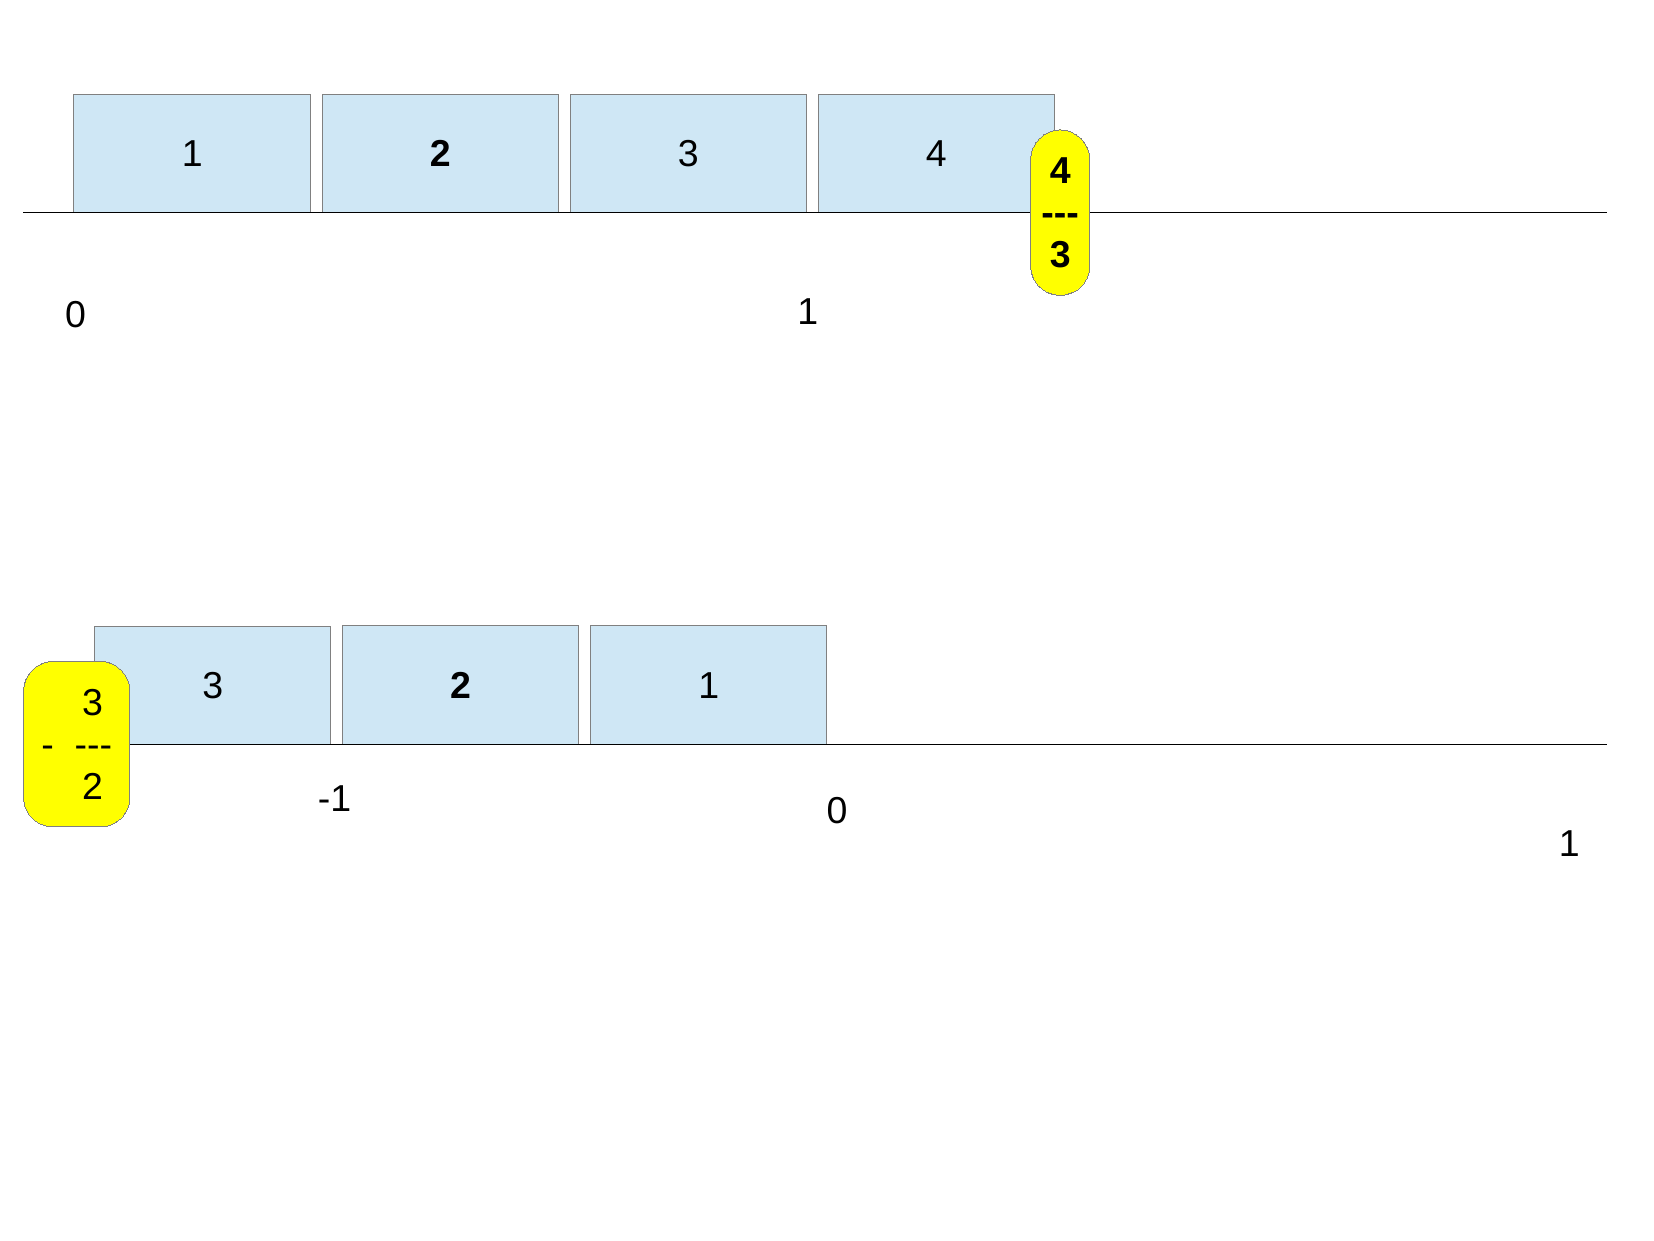

2
3
4
1
4
---
3
1
0
2
1
3
 3
- ---
 2
-1
0
1